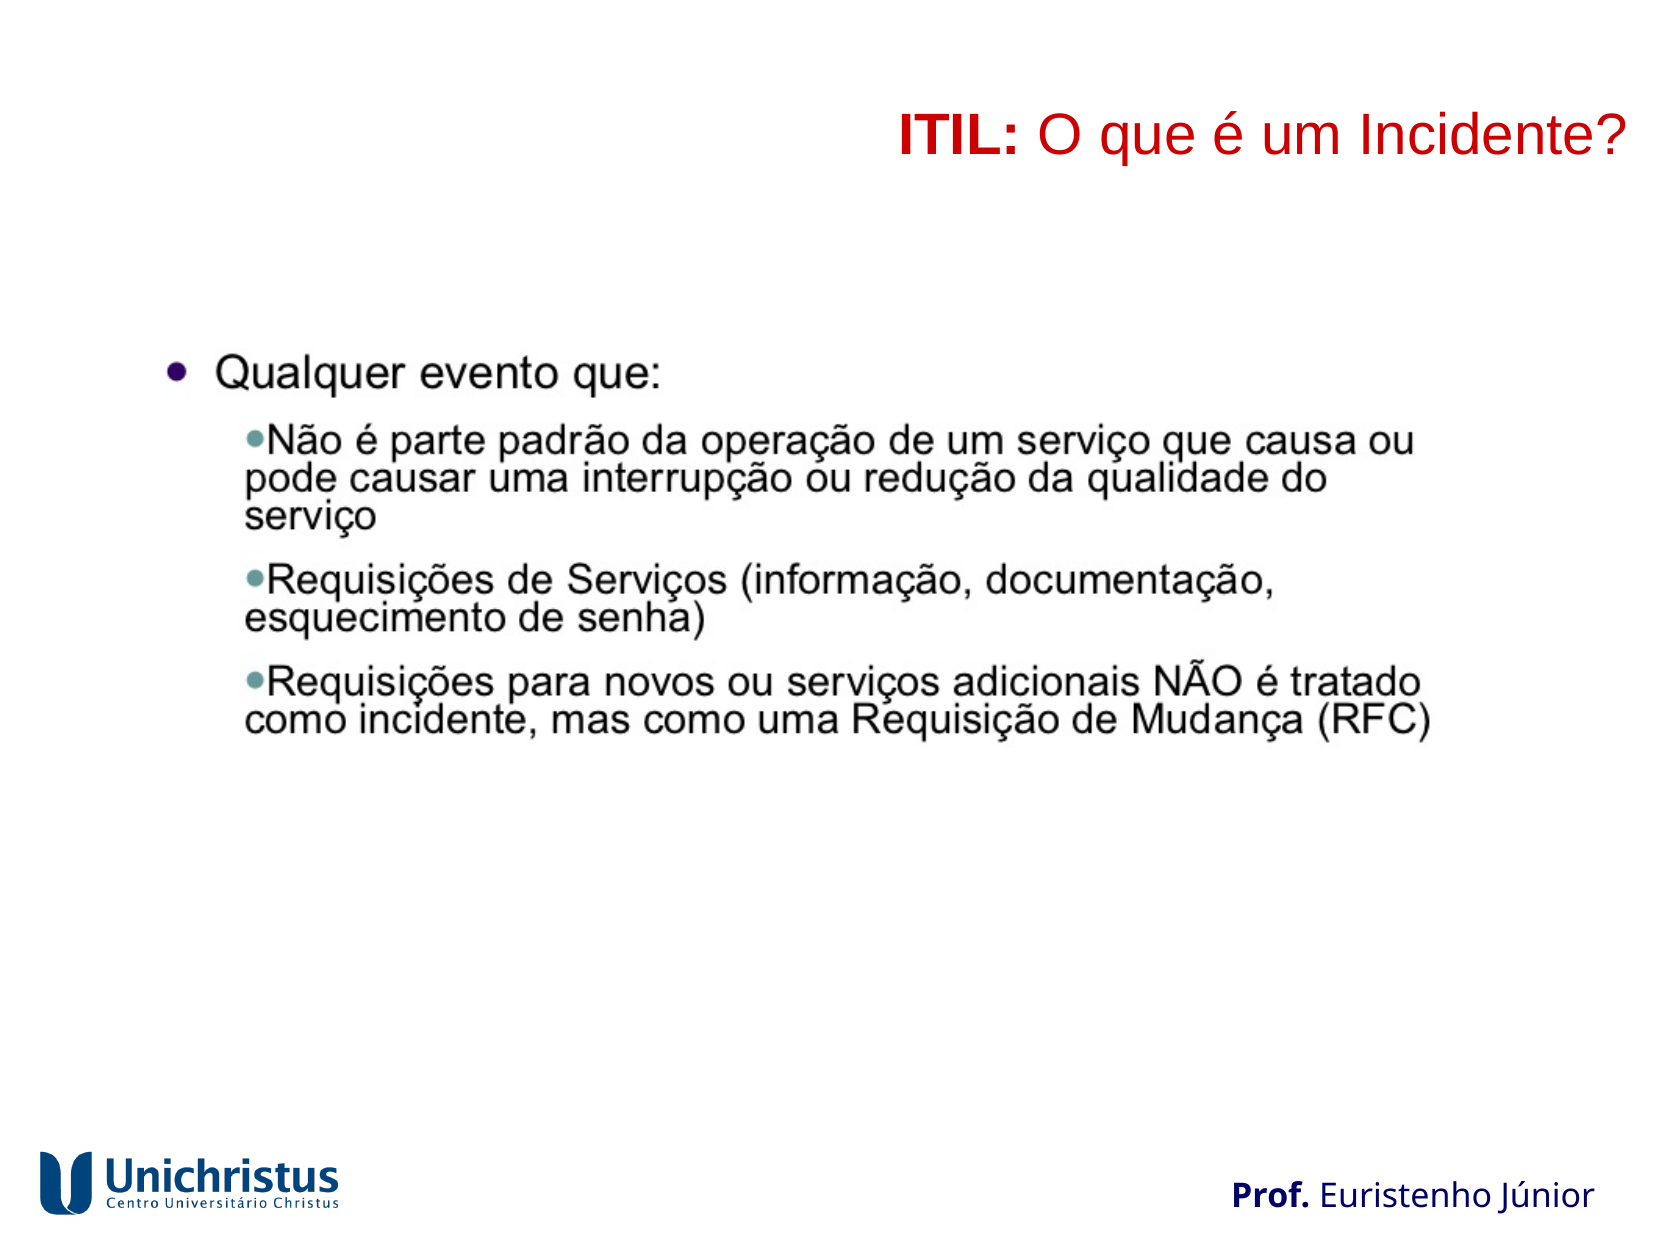

ITIL: O que é um Incidente?
Prof. Euristenho Júnior